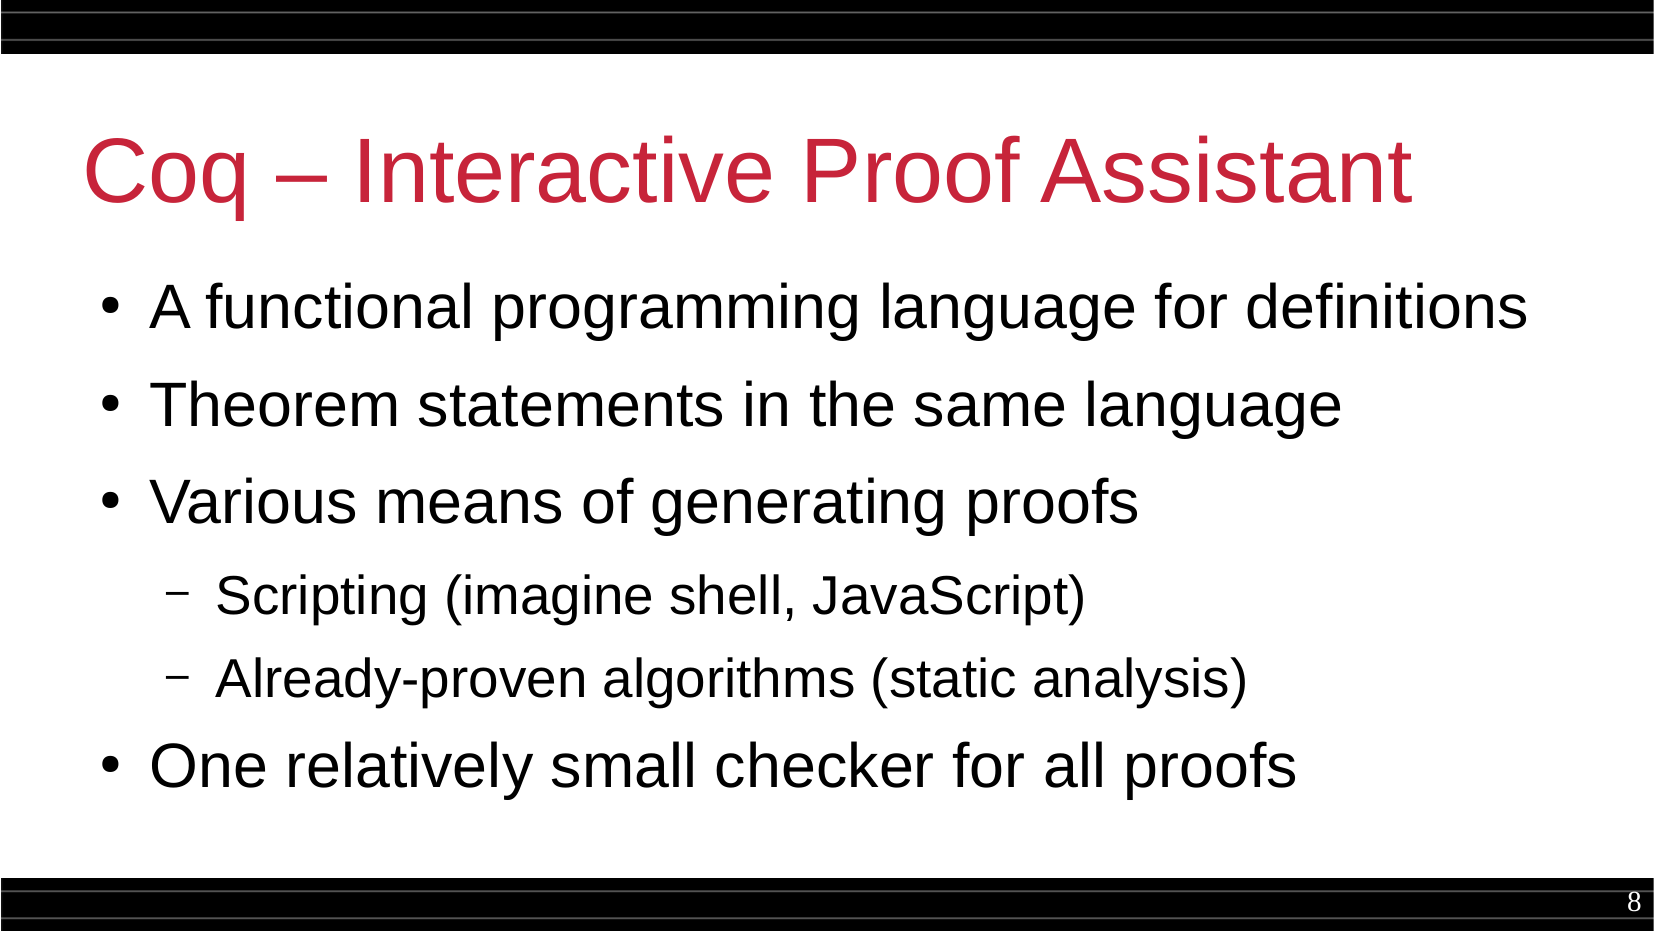

# Coq – Interactive Proof Assistant
A functional programming language for definitions
Theorem statements in the same language
Various means of generating proofs
Scripting (imagine shell, JavaScript)
Already-proven algorithms (static analysis)
One relatively small checker for all proofs